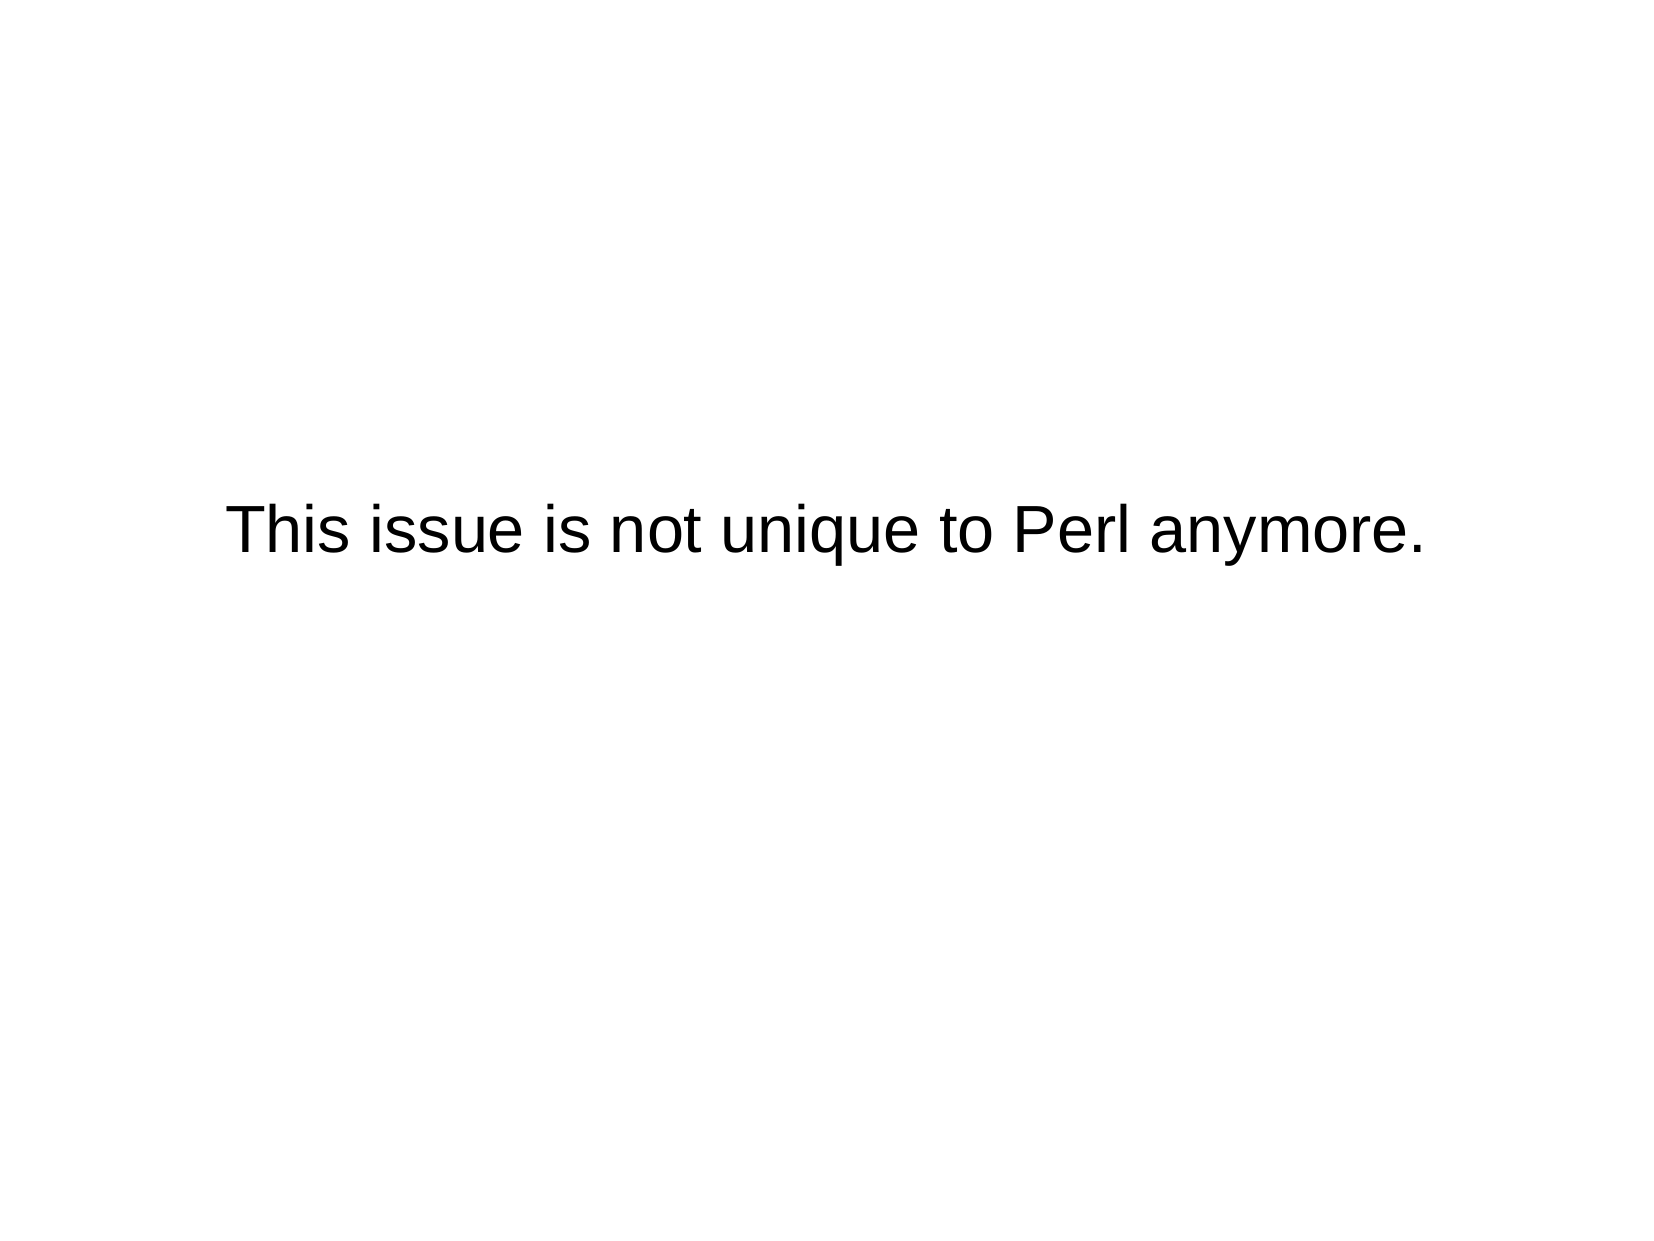

# This issue is not unique to Perl anymore.